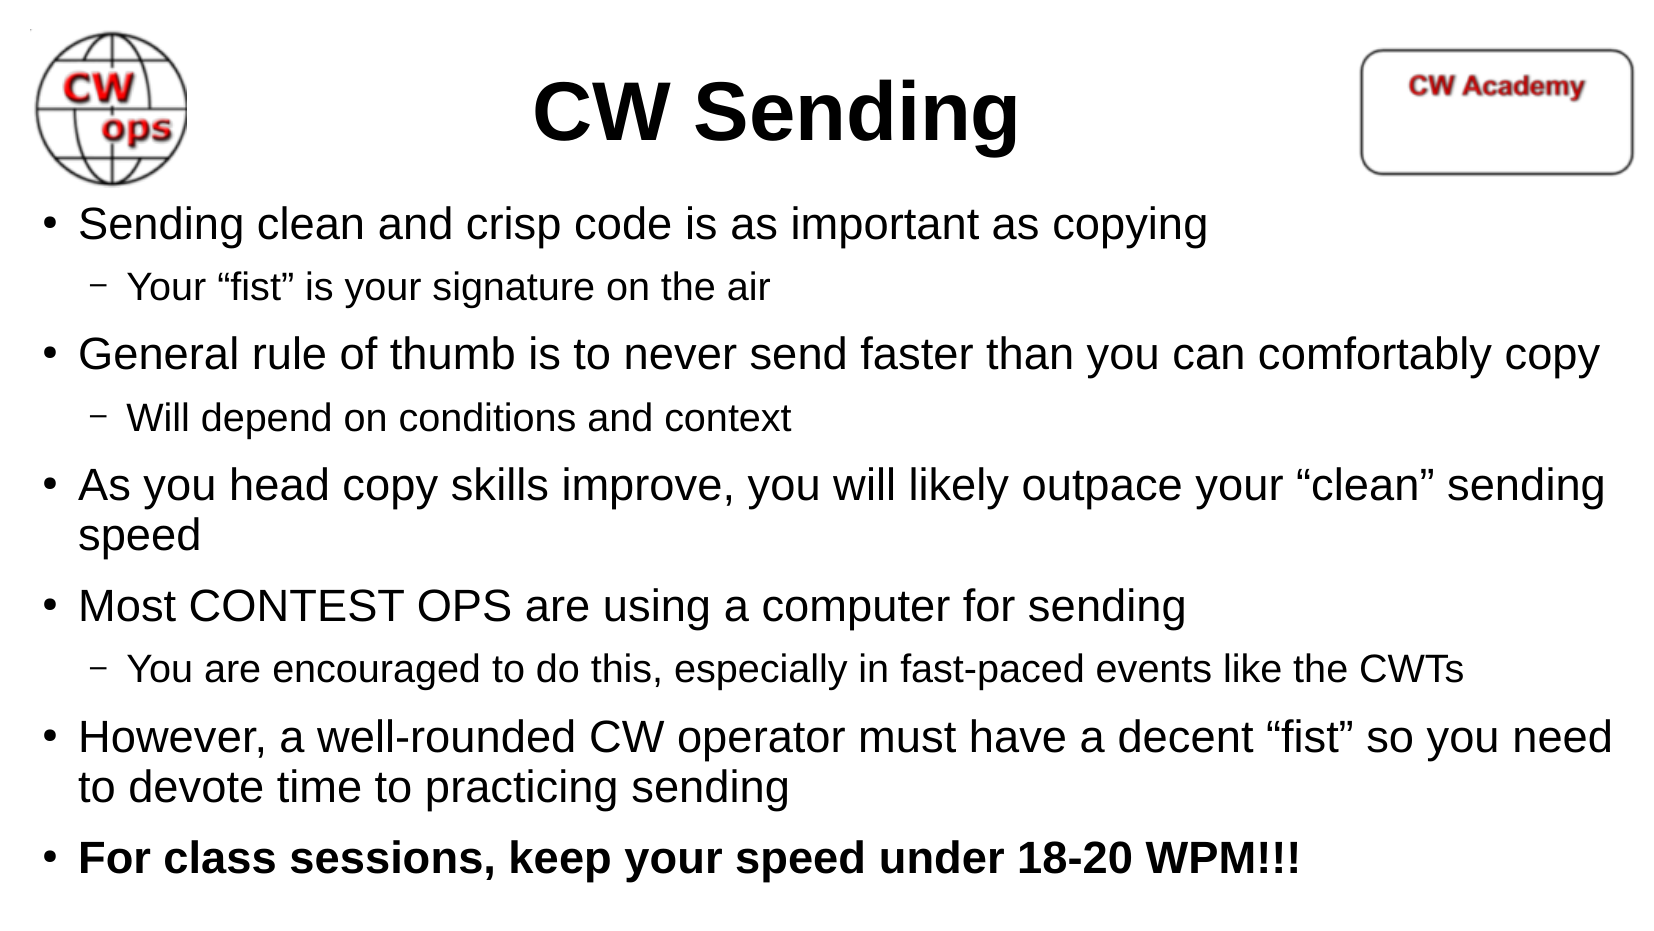

# CW Sending
Sending clean and crisp code is as important as copying
Your “fist” is your signature on the air
General rule of thumb is to never send faster than you can comfortably copy
Will depend on conditions and context
As you head copy skills improve, you will likely outpace your “clean” sending speed
Most CONTEST OPS are using a computer for sending
You are encouraged to do this, especially in fast-paced events like the CWTs
However, a well-rounded CW operator must have a decent “fist” so you need to devote time to practicing sending
For class sessions, keep your speed under 18-20 WPM!!!